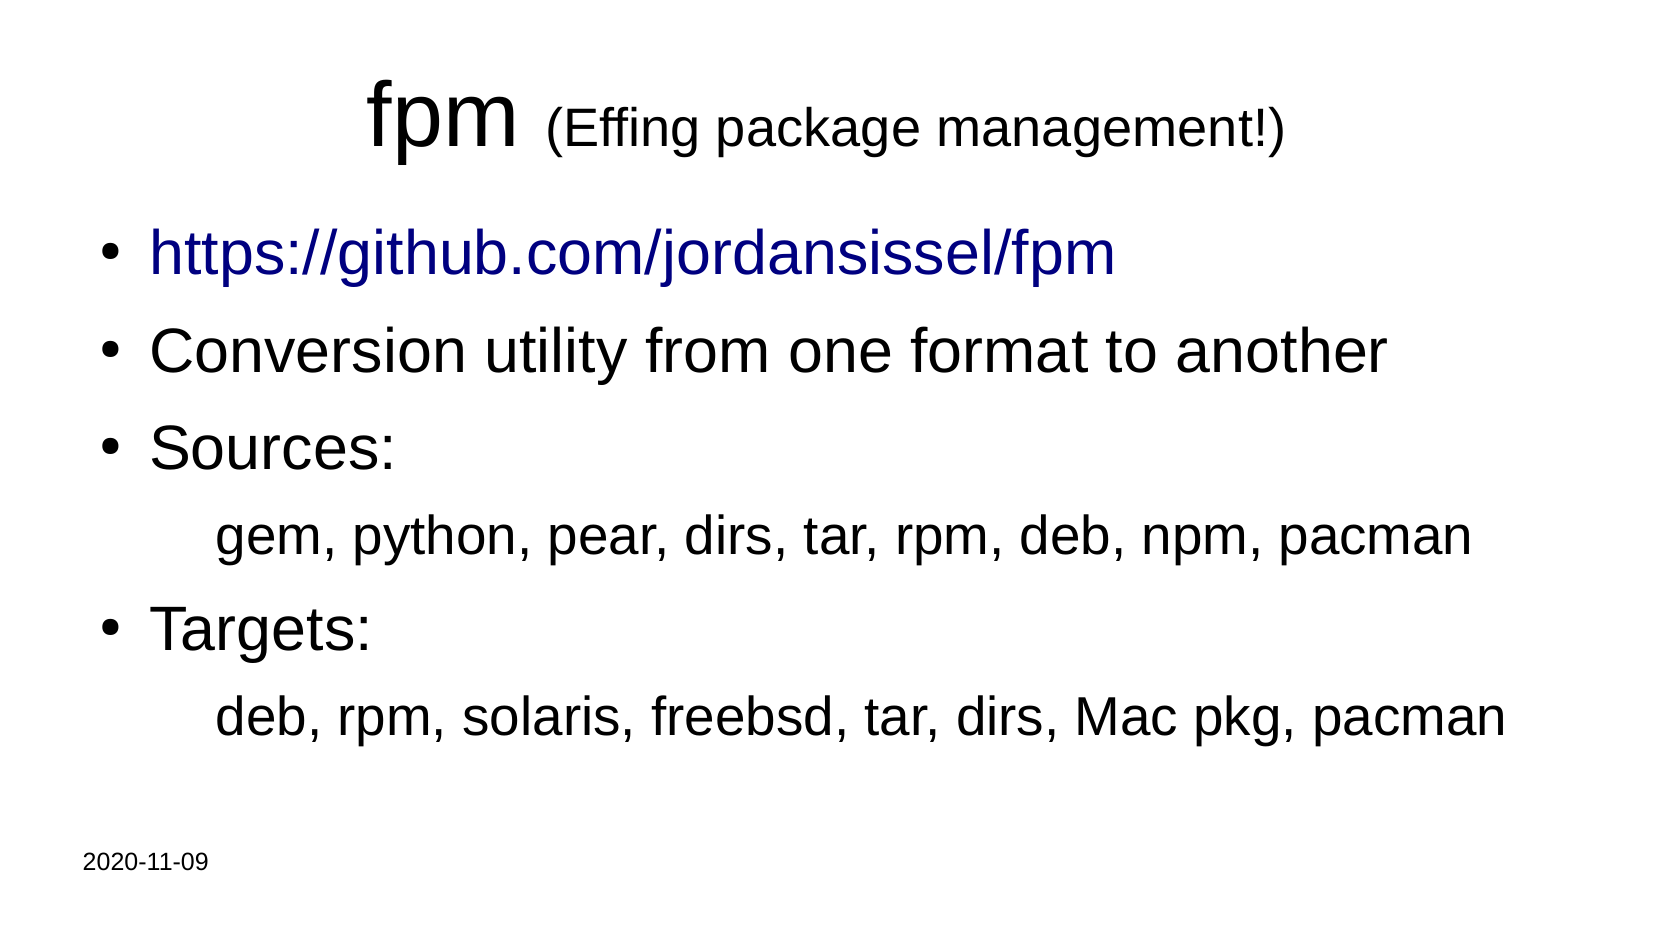

# fpm (Effing package management!)
https://github.com/jordansissel/fpm
Conversion utility from one format to another
Sources:
gem, python, pear, dirs, tar, rpm, deb, npm, pacman
Targets:
deb, rpm, solaris, freebsd, tar, dirs, Mac pkg, pacman
2020-11-09